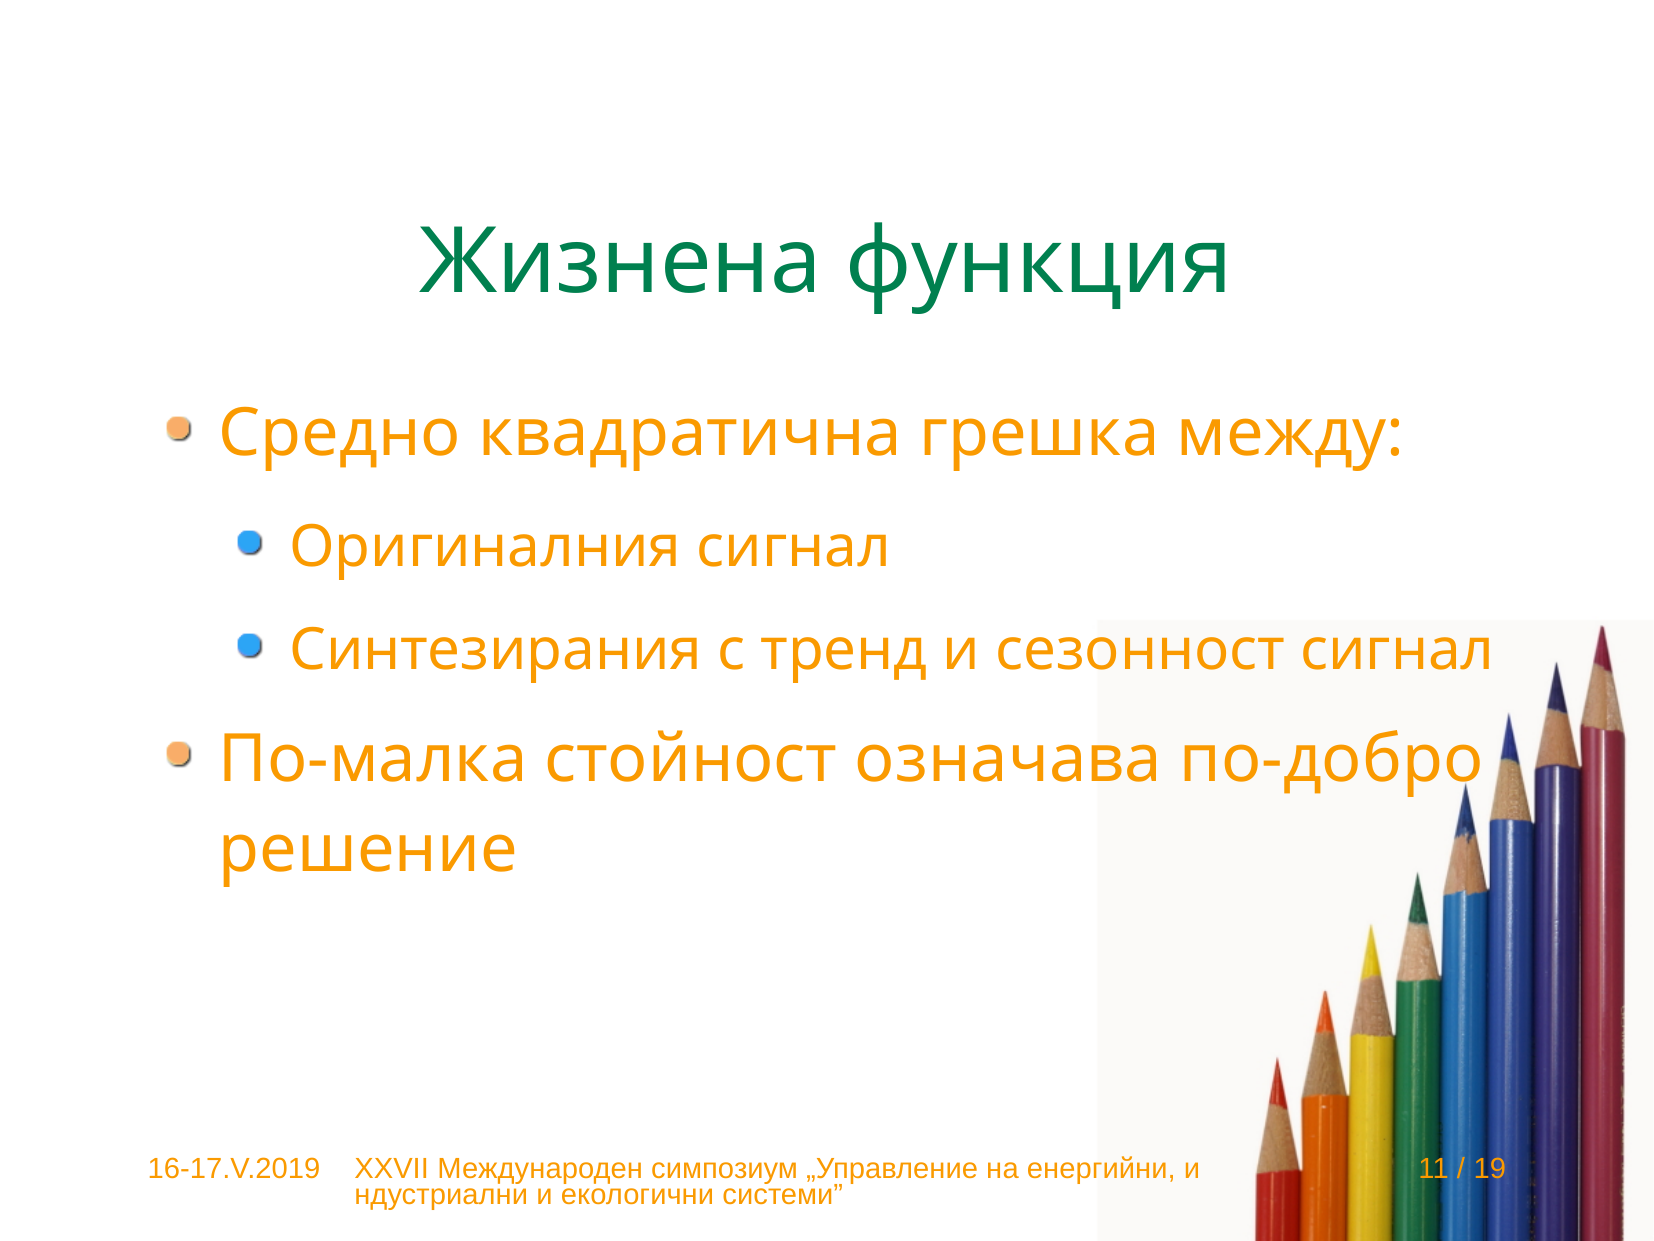

# Жизнена функция
Средно квадратична грешка между:
Оригиналния сигнал
Синтезирания с тренд и сезонност сигнал
По-малка стойност означава по-добро решение
16-17.V.2019
XXVII Международен симпозиум „Управление на енергийни, индустриални и екологични системи”
11